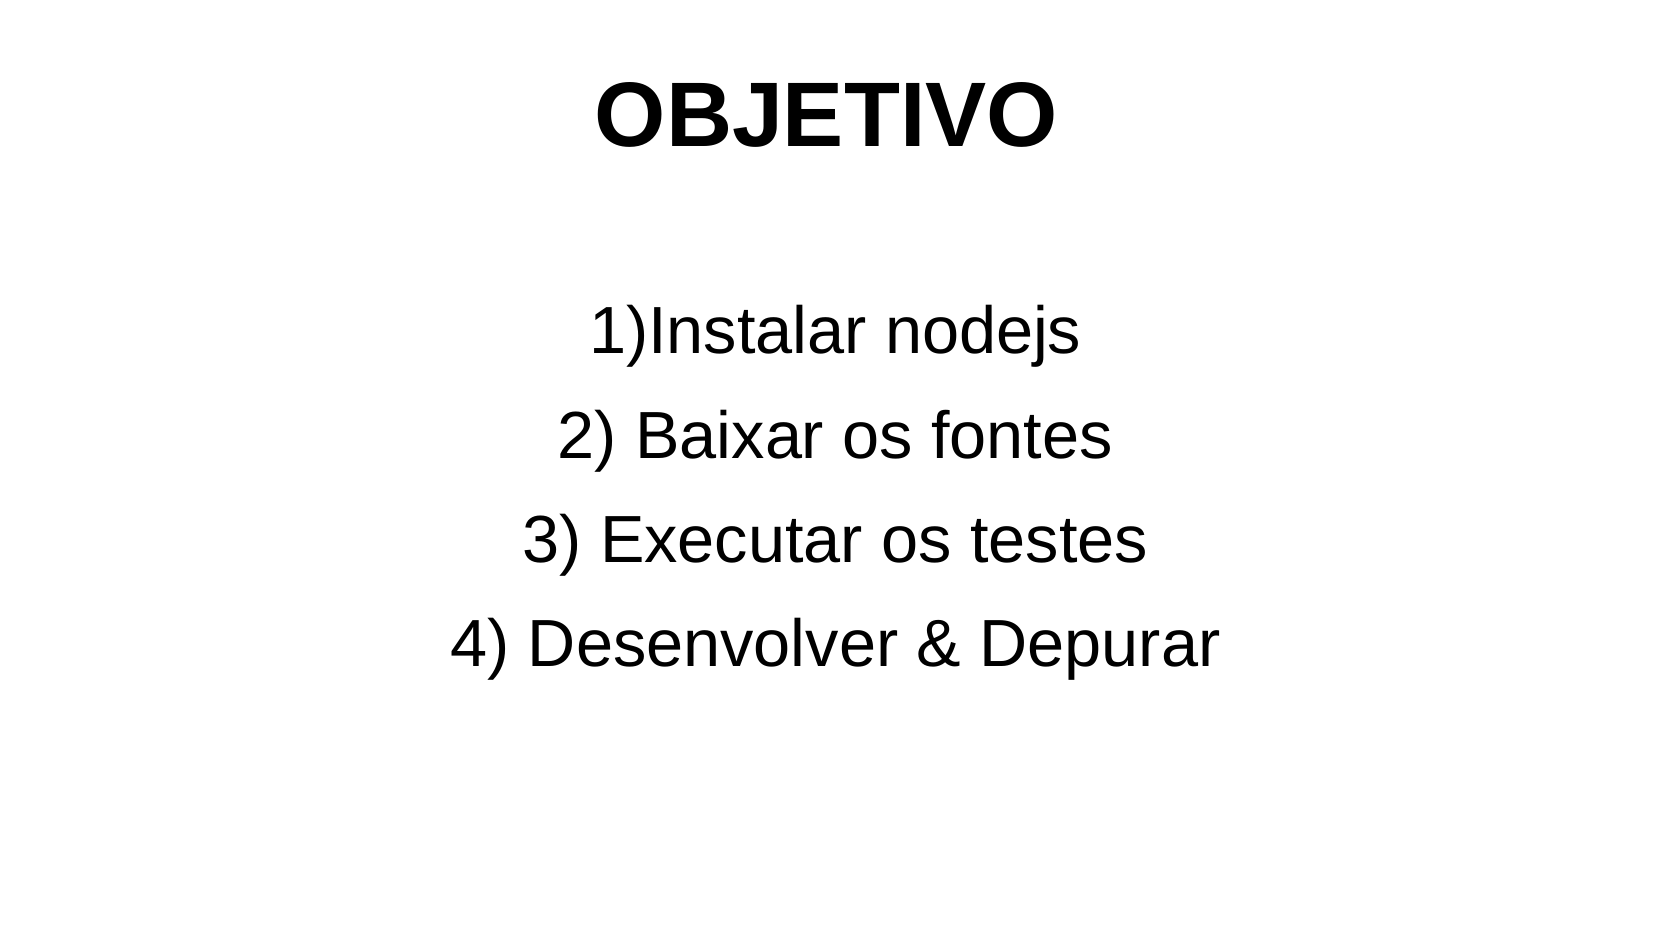

# OBJETIVO
Instalar nodejs
 Baixar os fontes
 Executar os testes
 Desenvolver & Depurar